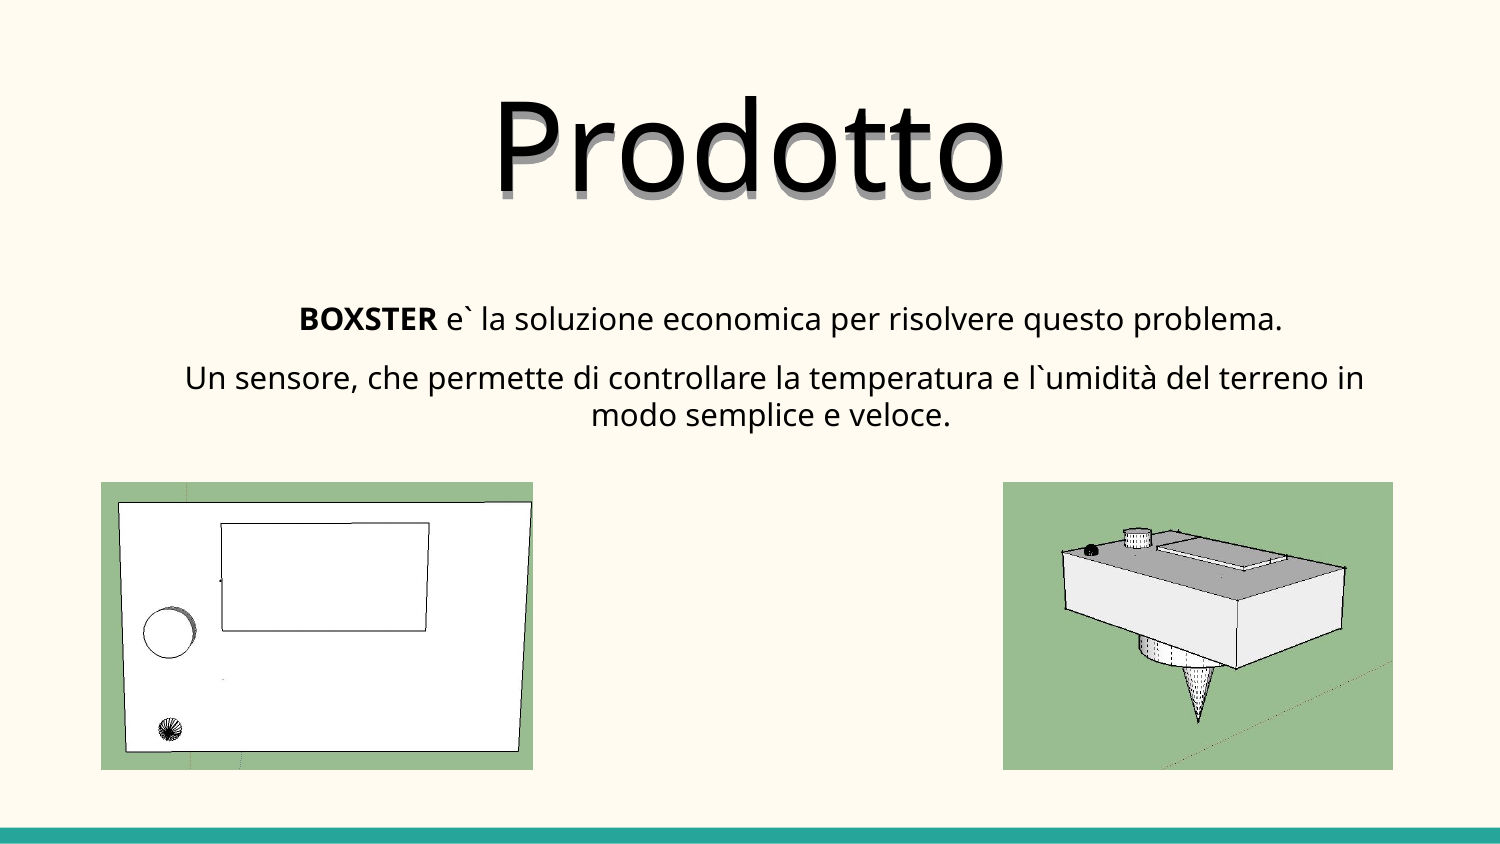

# Prodotto
 BOXSTER e` la soluzione economica per risolvere questo problema.
Un sensore, che permette di controllare la temperatura e l`umidità del terreno in modo semplice e veloce.